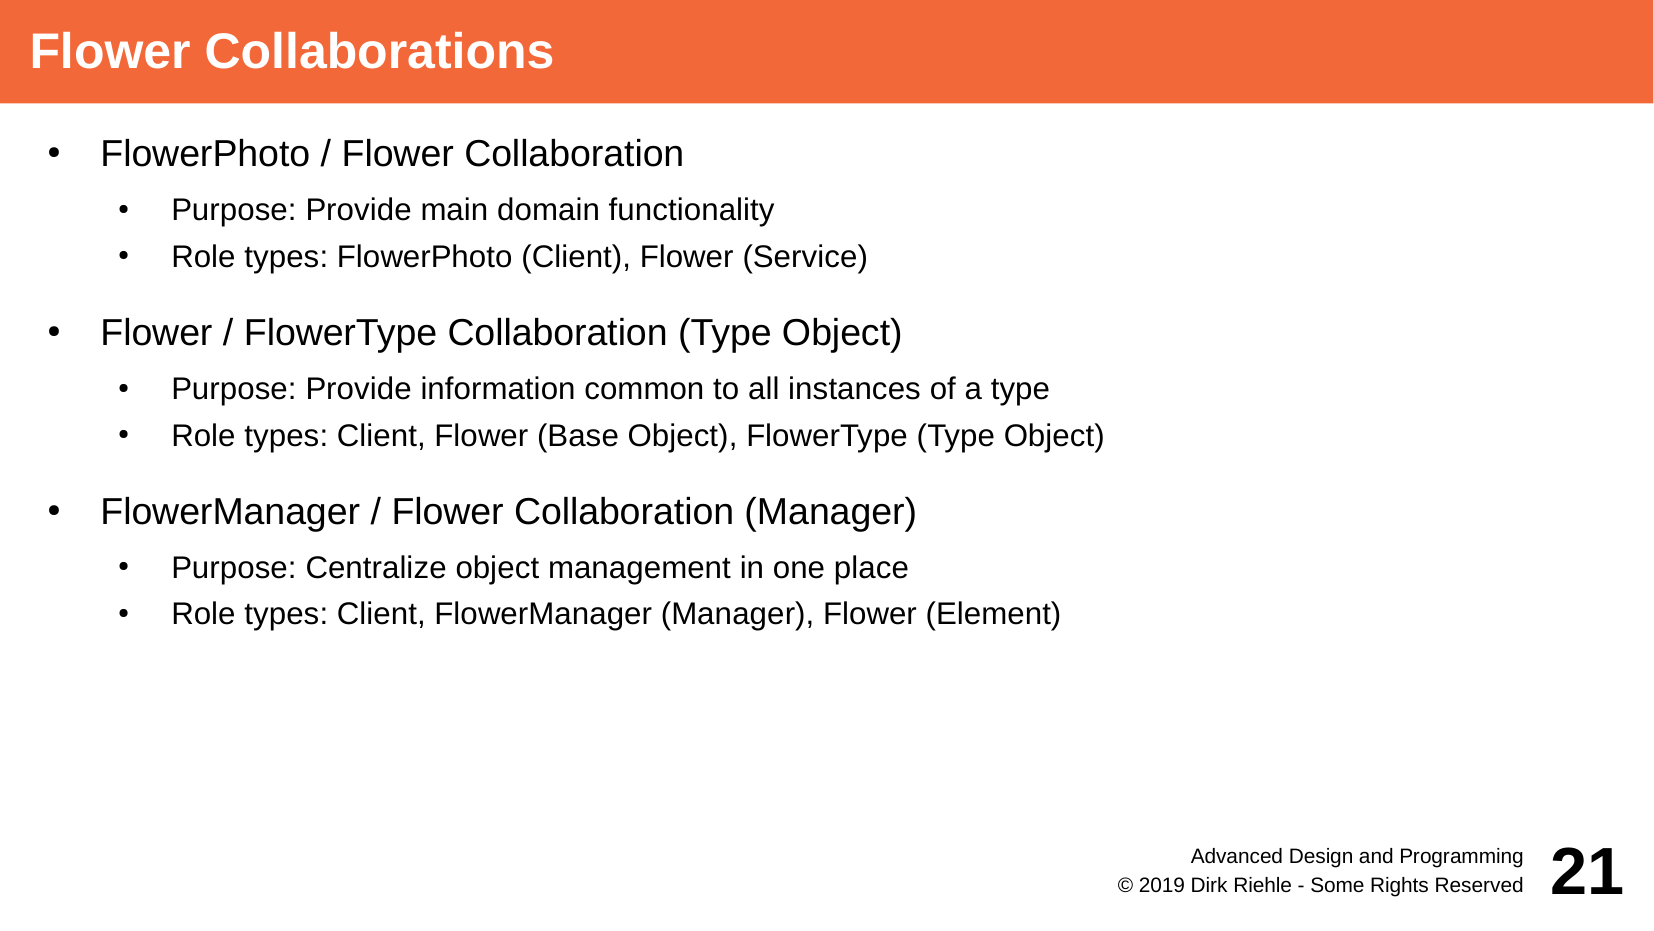

# Flower Collaborations
FlowerPhoto / Flower Collaboration
Purpose: Provide main domain functionality
Role types: FlowerPhoto (Client), Flower (Service)
Flower / FlowerType Collaboration (Type Object)
Purpose: Provide information common to all instances of a type
Role types: Client, Flower (Base Object), FlowerType (Type Object)
FlowerManager / Flower Collaboration (Manager)
Purpose: Centralize object management in one place
Role types: Client, FlowerManager (Manager), Flower (Element)
Advanced Design and Programming
21
© 2019 Dirk Riehle - Some Rights Reserved